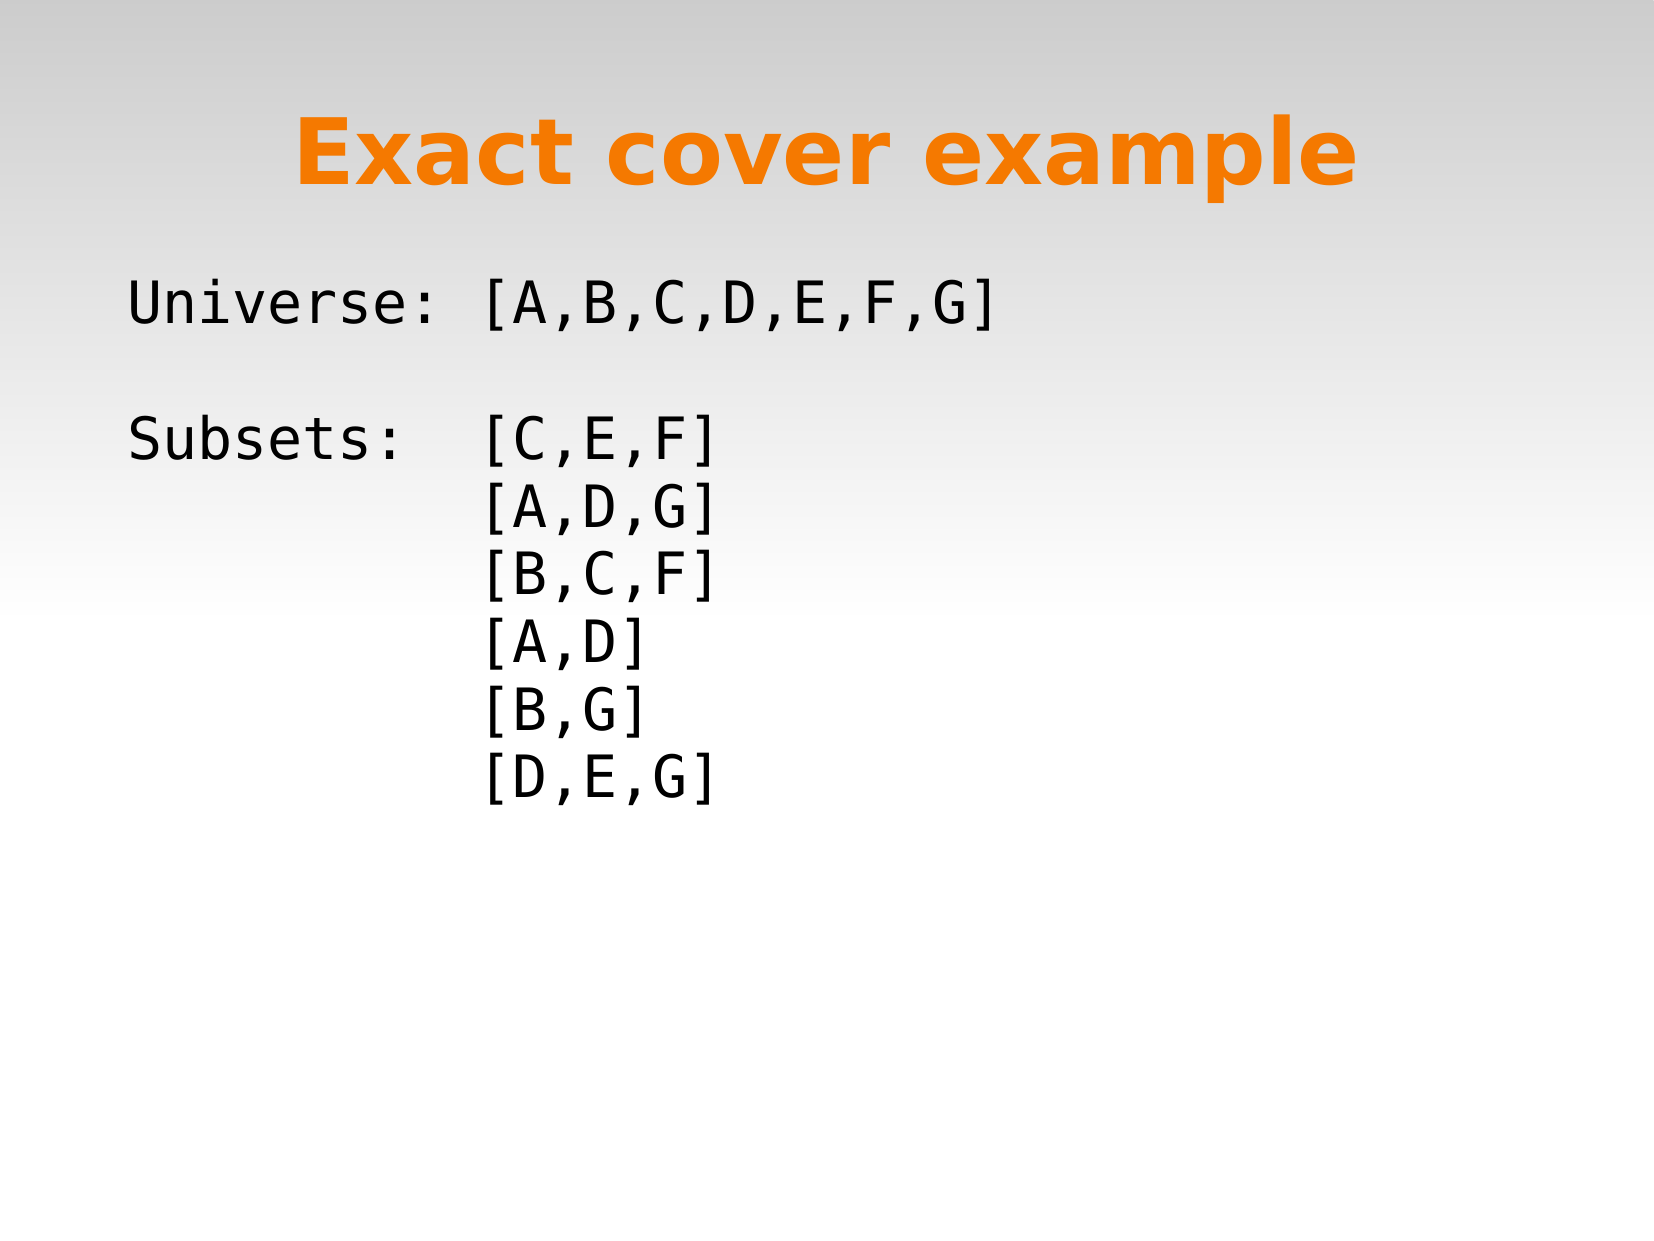

# Exact cover example
Universe: [A,B,C,D,E,F,G]
Subsets: [C,E,F]
 [A,D,G]
 [B,C,F]
 [A,D]
 [B,G]
 [D,E,G]